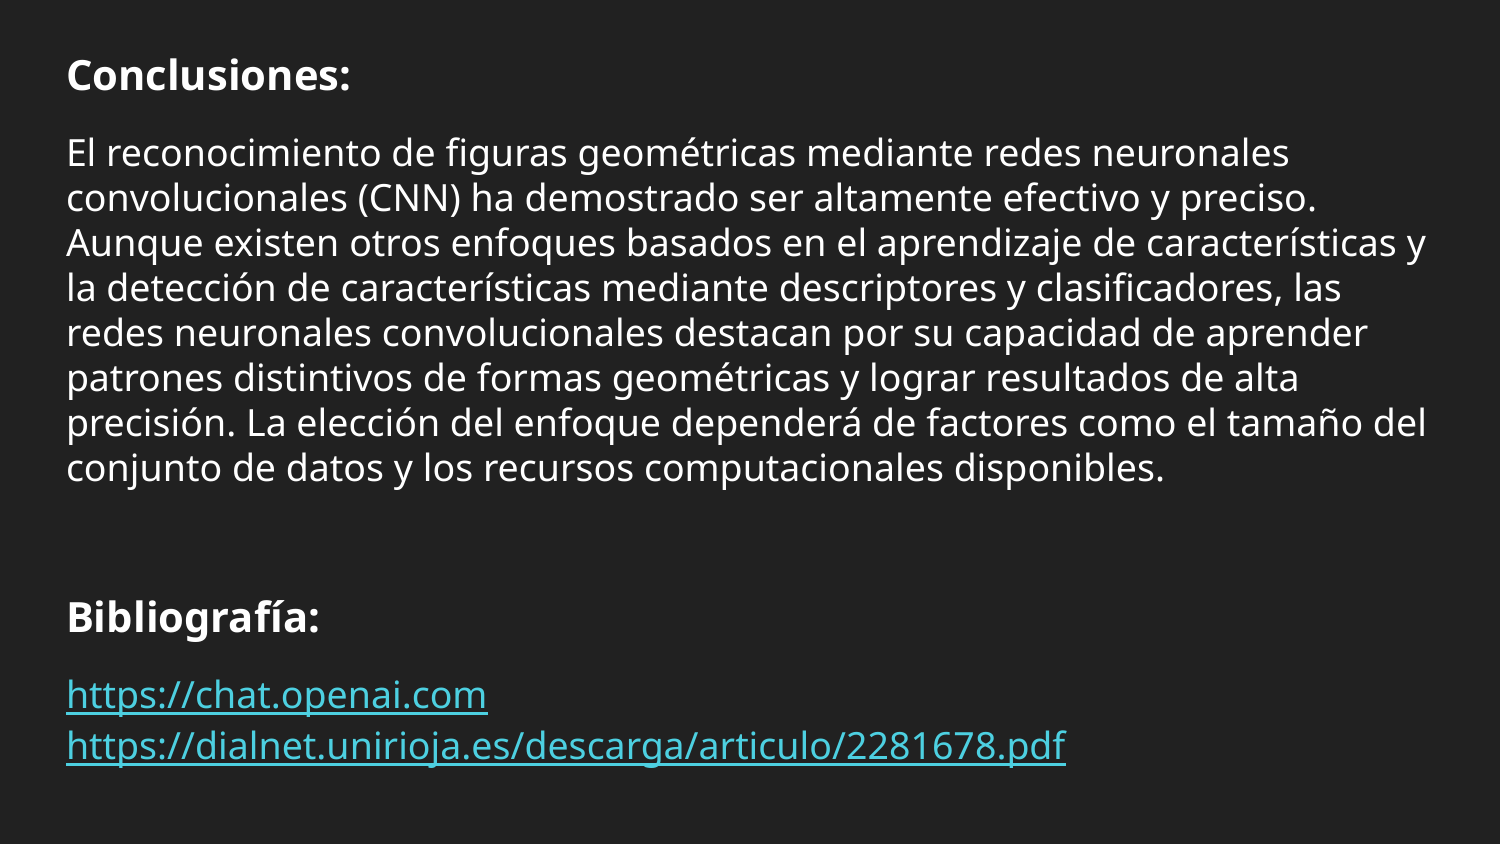

# Conclusiones:
El reconocimiento de figuras geométricas mediante redes neuronales convolucionales (CNN) ha demostrado ser altamente efectivo y preciso. Aunque existen otros enfoques basados en el aprendizaje de características y la detección de características mediante descriptores y clasificadores, las redes neuronales convolucionales destacan por su capacidad de aprender patrones distintivos de formas geométricas y lograr resultados de alta precisión. La elección del enfoque dependerá de factores como el tamaño del conjunto de datos y los recursos computacionales disponibles.
Bibliografía:
https://chat.openai.com
https://dialnet.unirioja.es/descarga/articulo/2281678.pdf